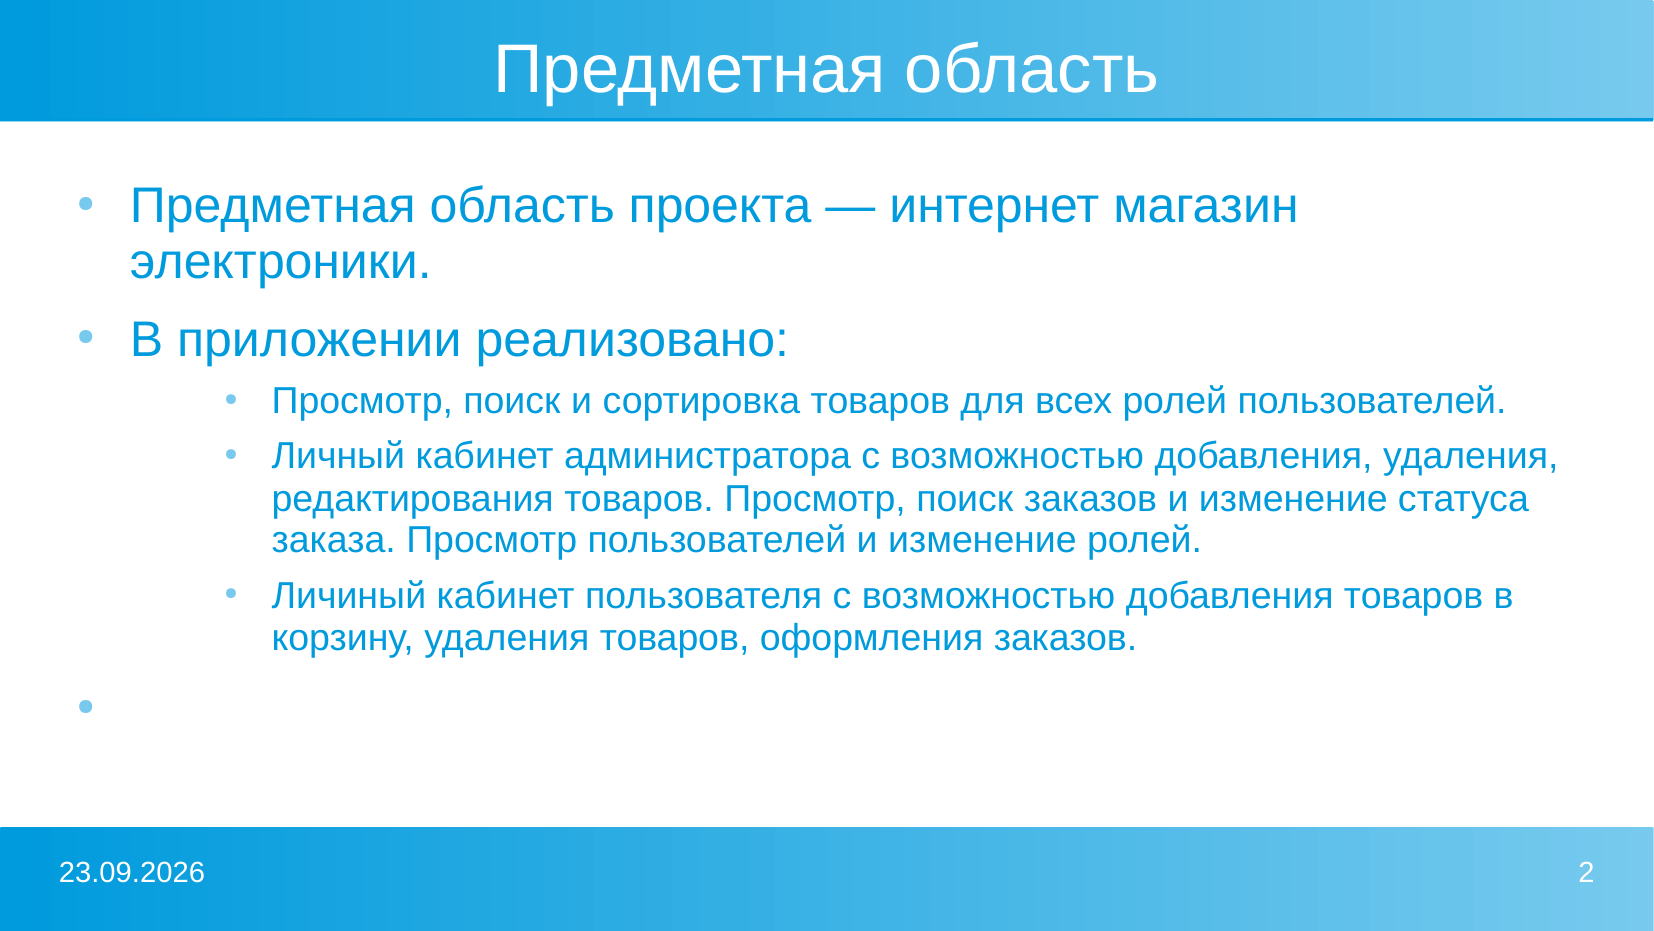

# Предметная область
Предметная область проекта — интернет магазин электроники.
В приложении реализовано:
Просмотр, поиск и сортировка товаров для всех ролей пользователей.
Личный кабинет администратора с возможностью добавления, удаления, редактирования товаров. Просмотр, поиск заказов и изменение статуса заказа. Просмотр пользователей и изменение ролей.
Личиный кабинет пользователя с возможностью добавления товаров в корзину, удаления товаров, оформления заказов.
2